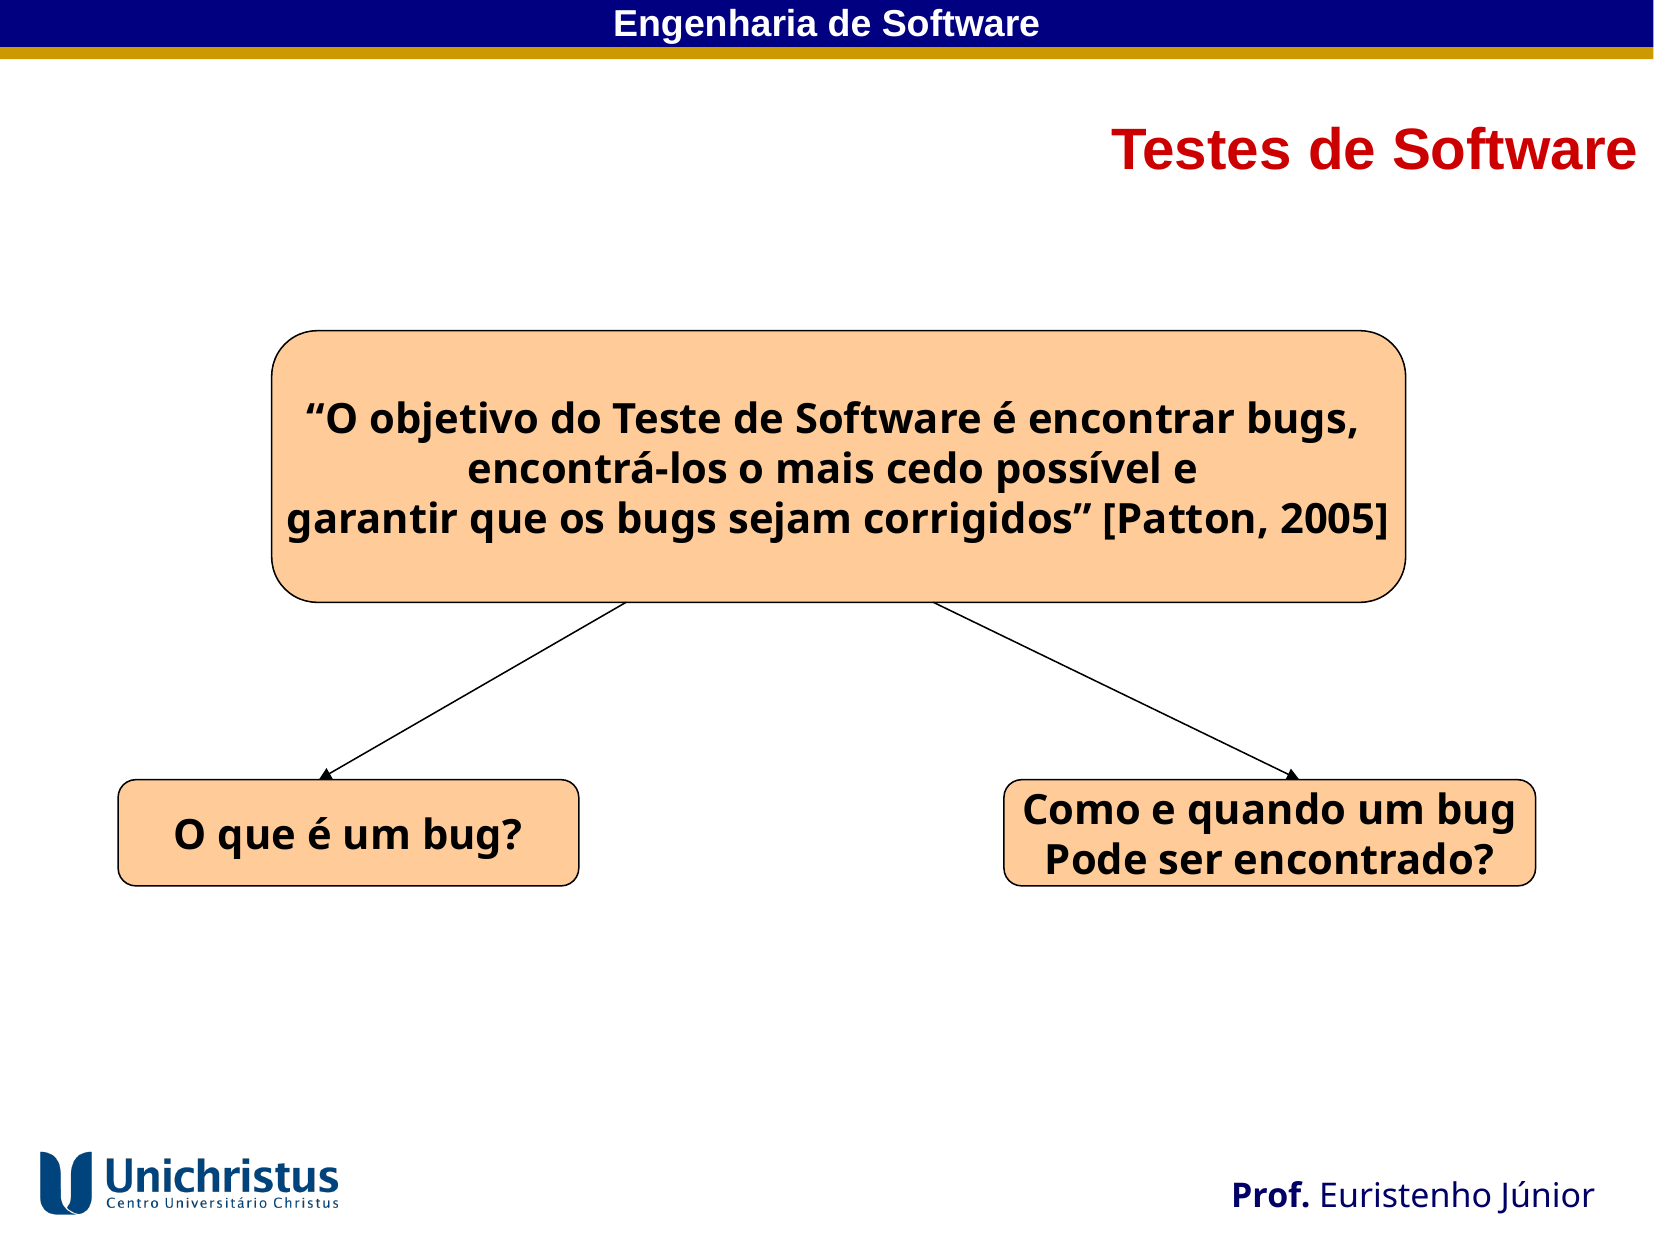

Engenharia de Software
Testes de Software
“O objetivo do Teste de Software é encontrar bugs,
encontrá-los o mais cedo possível e
garantir que os bugs sejam corrigidos” [Patton, 2005]
O que é um bug?
Como e quando um bug
Pode ser encontrado?
Prof. Euristenho Júnior